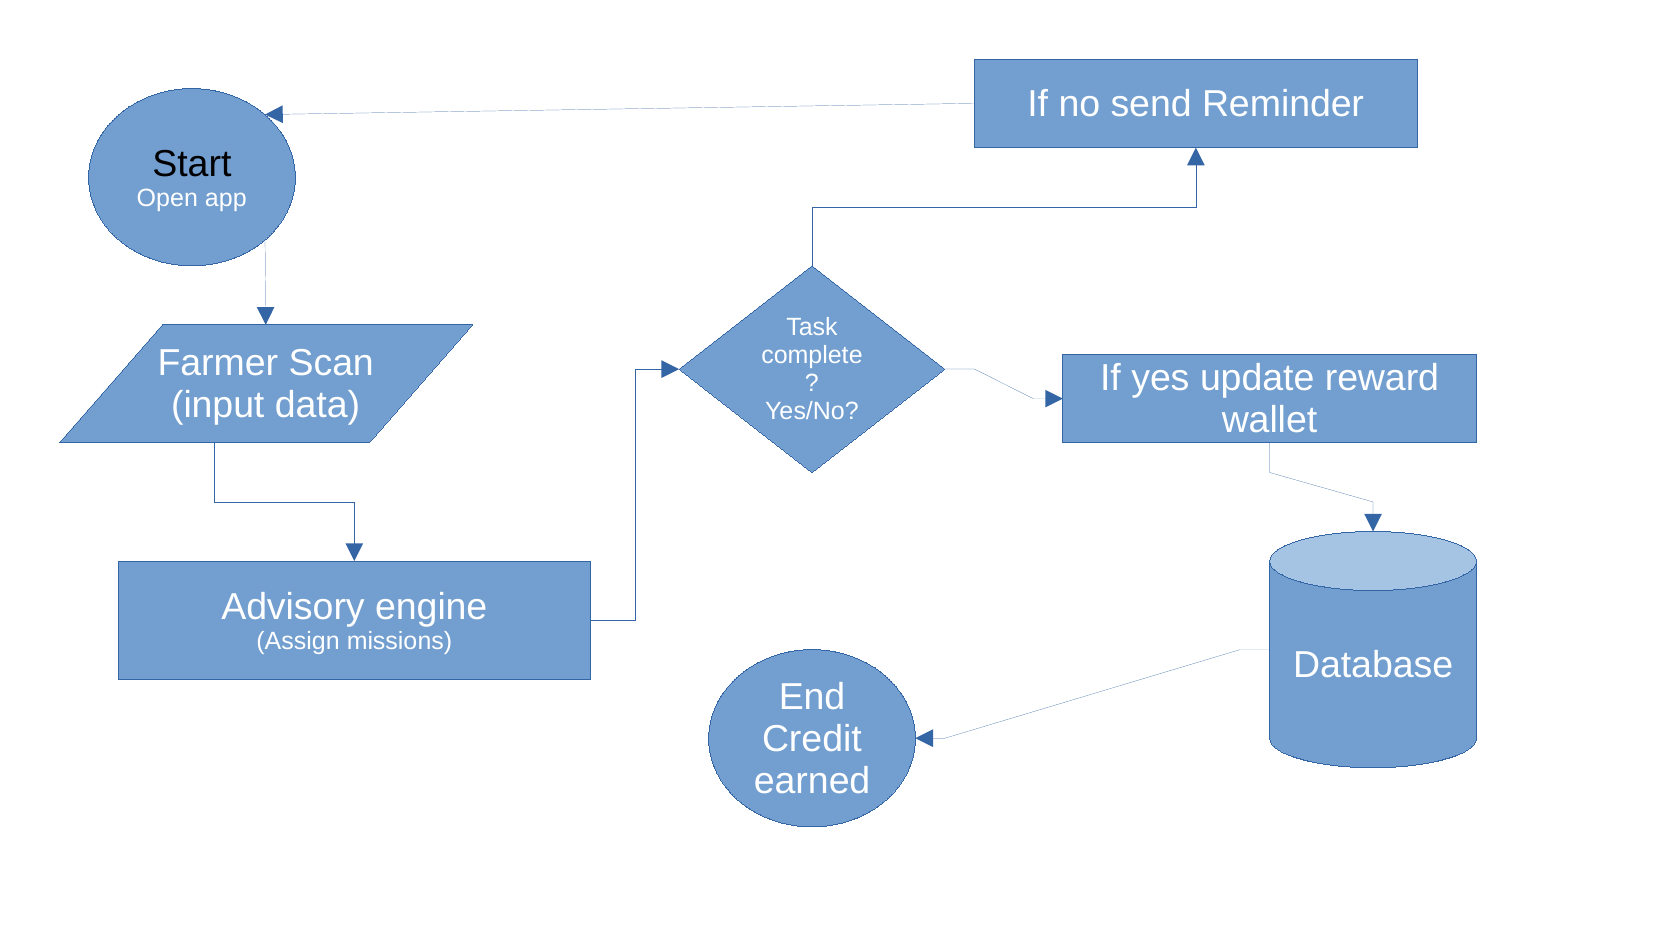

If no send Reminder
Start
Open app
Task complete?
Yes/No?
Farmer Scan
(input data)
If yes update reward wallet
Database
Advisory engine
(Assign missions)
End
Credit
earned